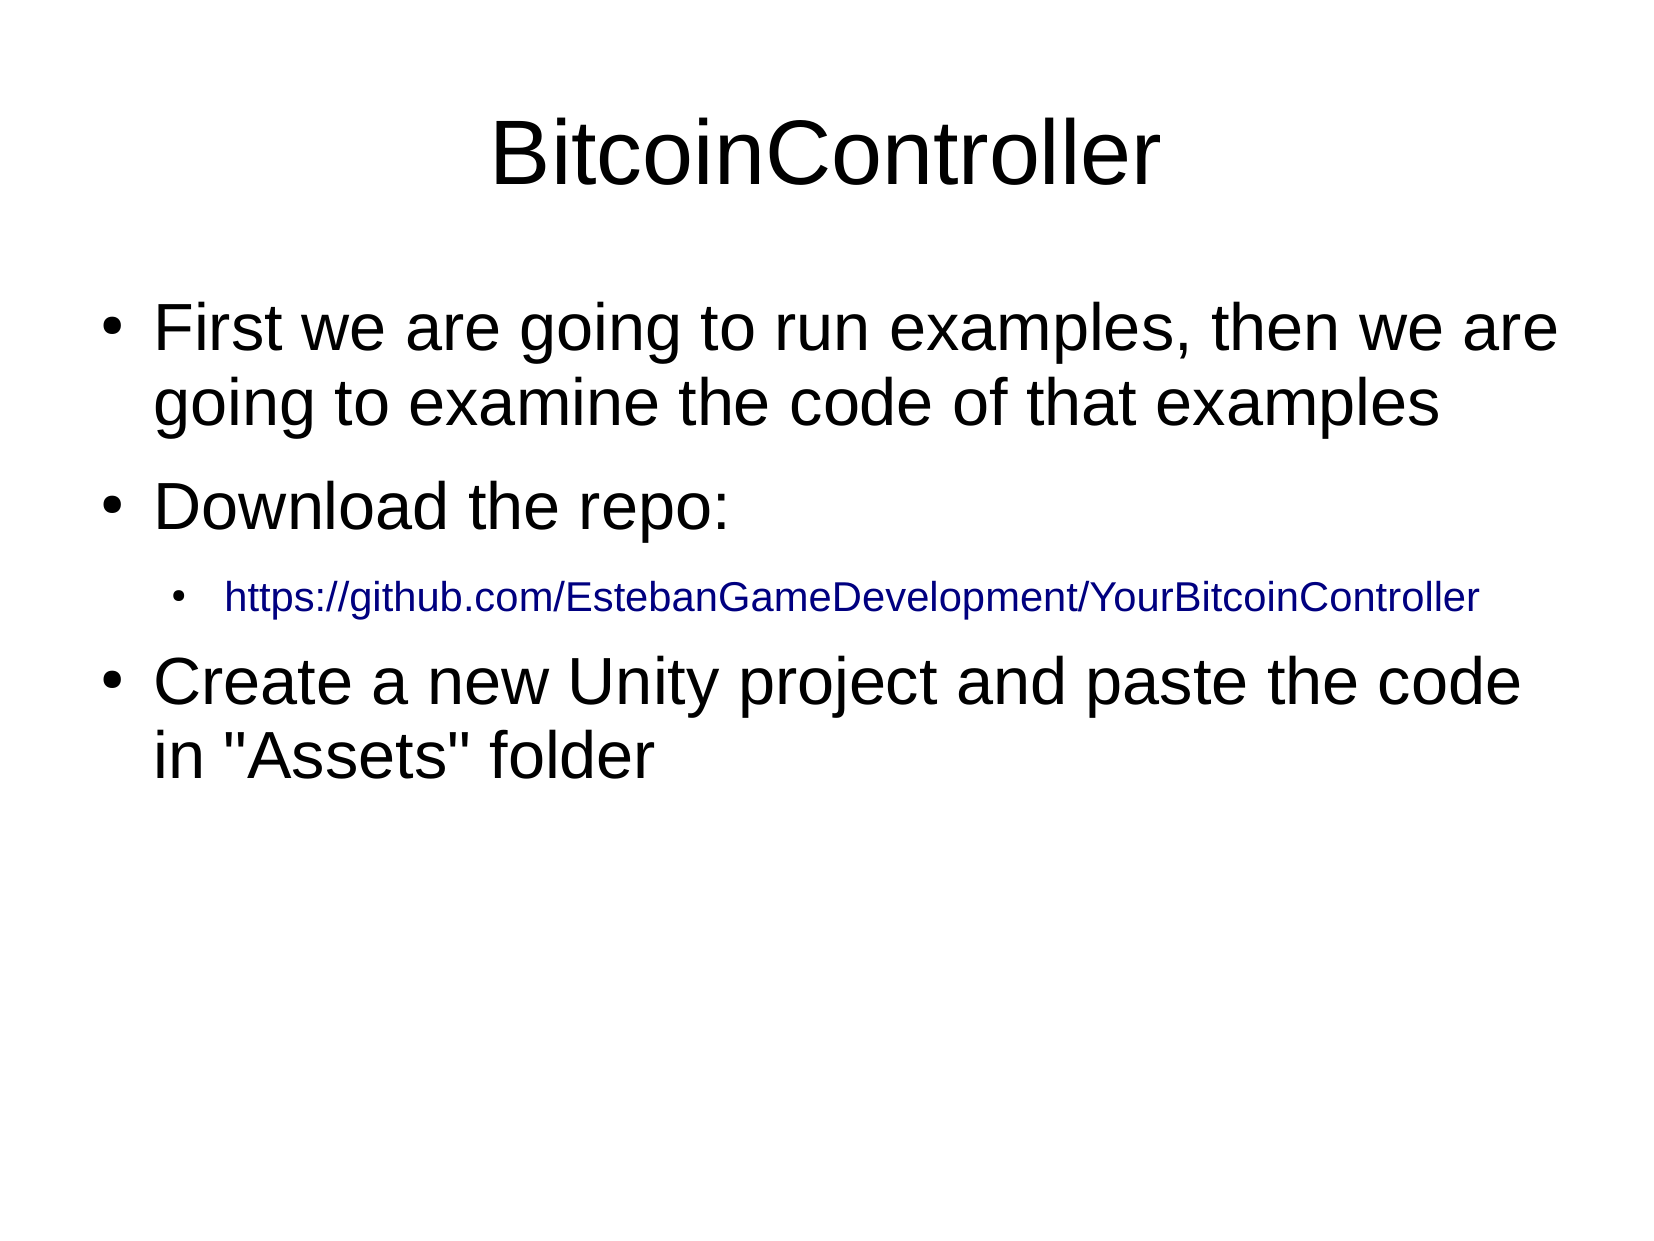

# BitcoinController
First we are going to run examples, then we are going to examine the code of that examples
Download the repo:
https://github.com/EstebanGameDevelopment/YourBitcoinController
Create a new Unity project and paste the code in "Assets" folder